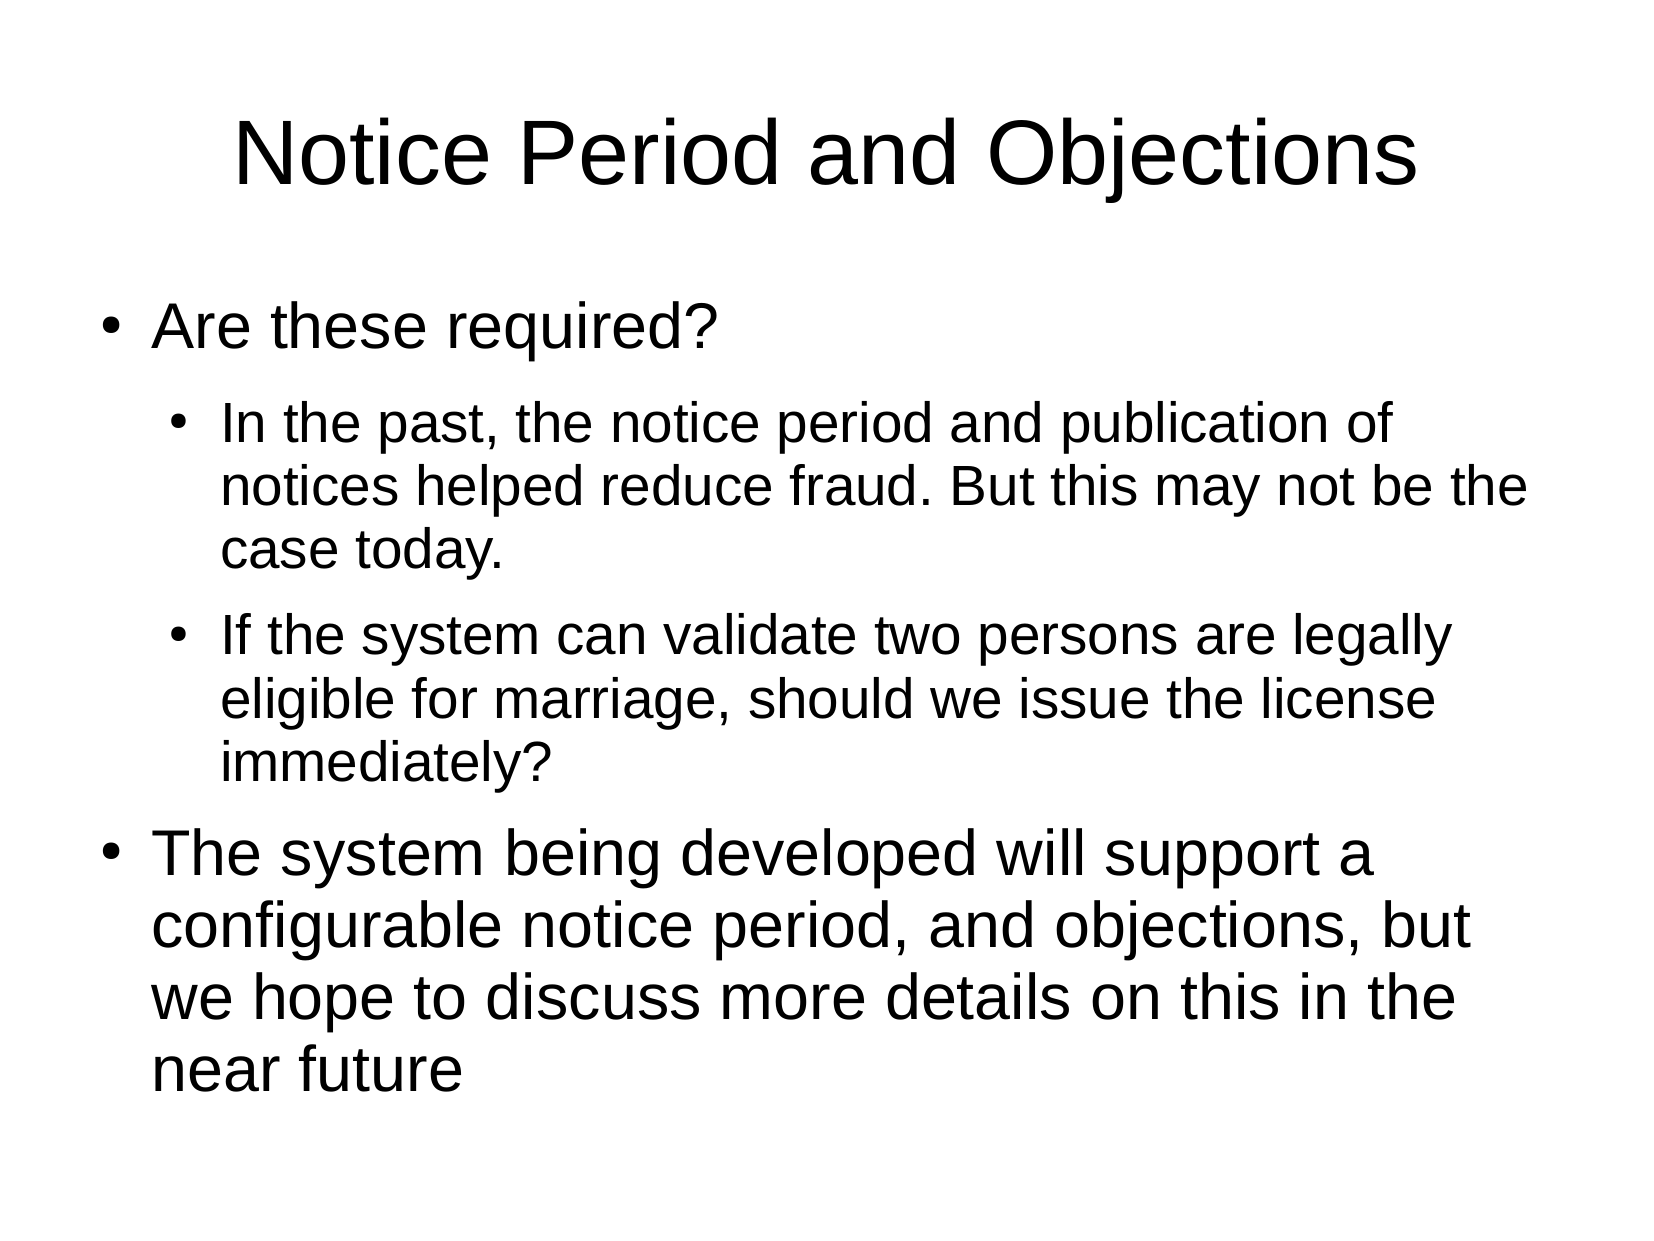

# Notice Period and Objections
Are these required?
In the past, the notice period and publication of notices helped reduce fraud. But this may not be the case today.
If the system can validate two persons are legally eligible for marriage, should we issue the license immediately?
The system being developed will support a configurable notice period, and objections, but we hope to discuss more details on this in the near future